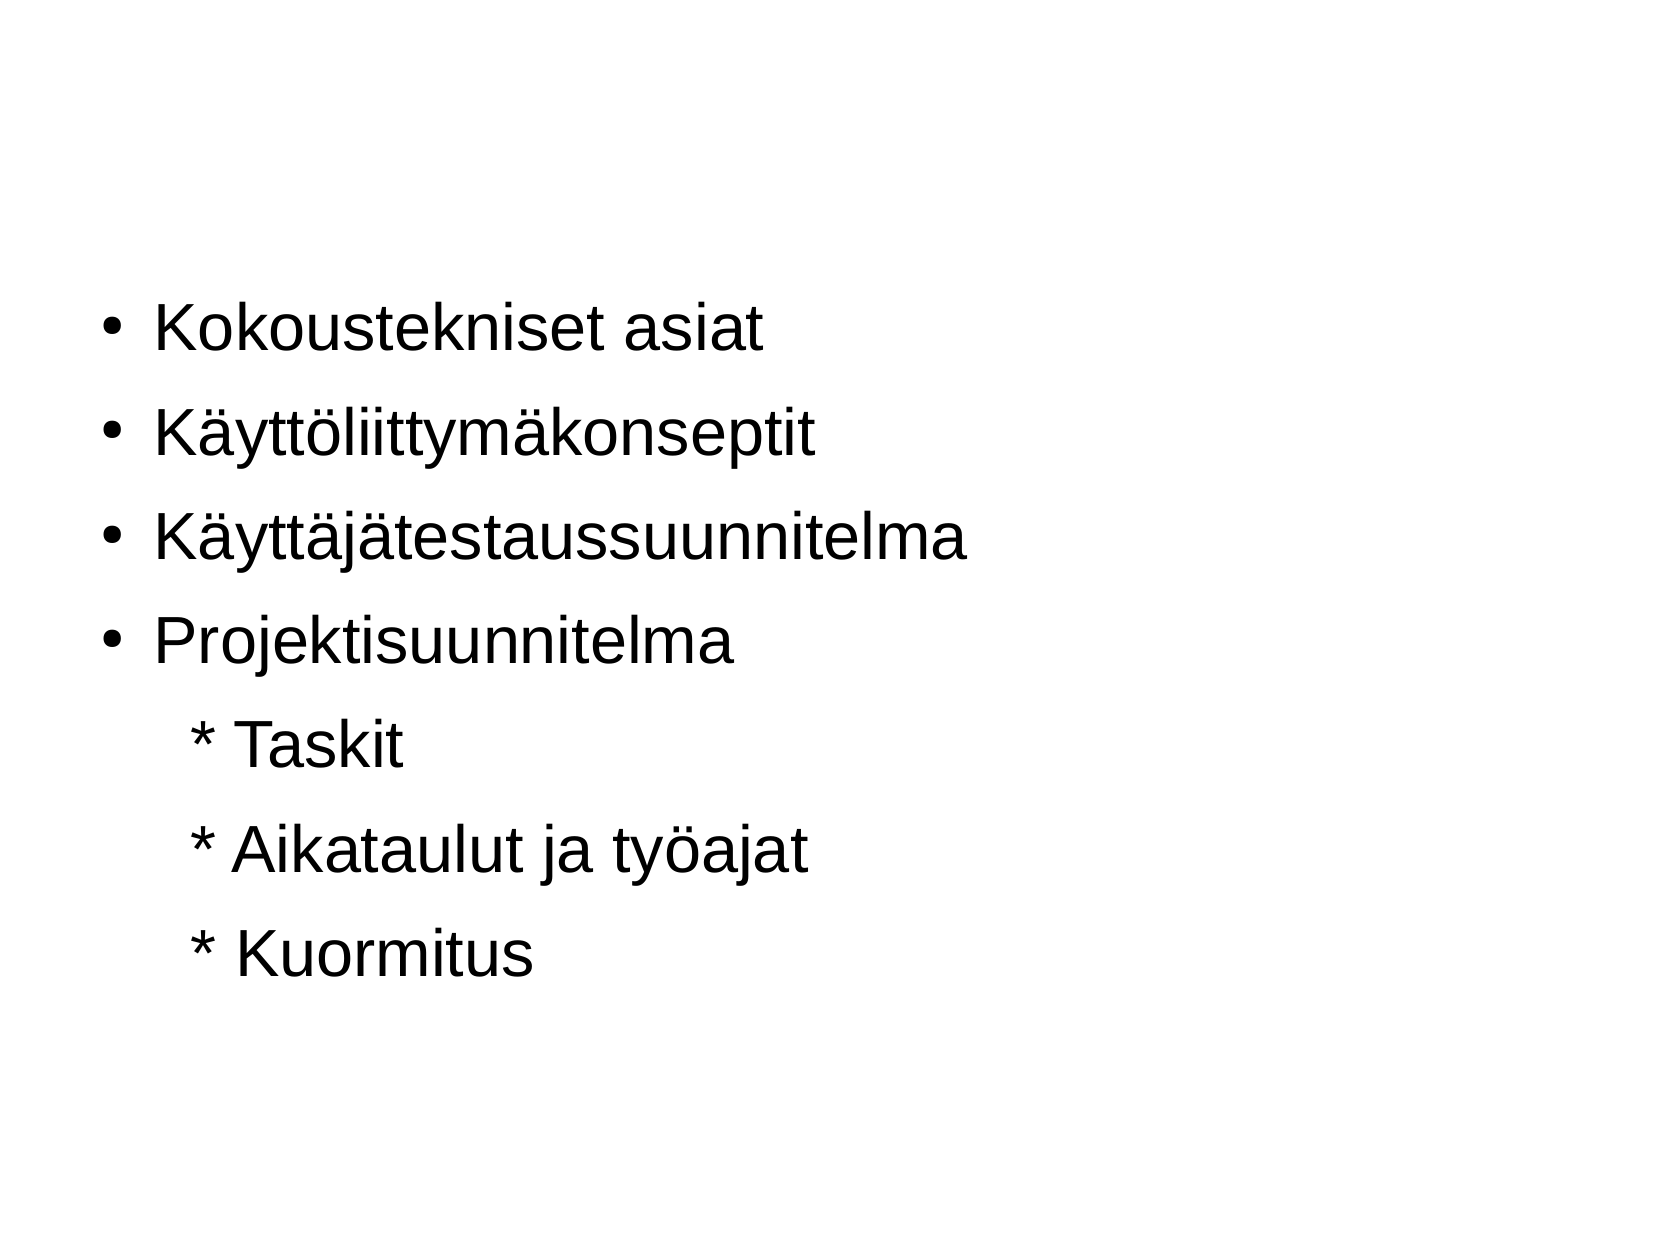

#
Kokoustekniset asiat
Käyttöliittymäkonseptit
Käyttäjätestaussuunnitelma
Projektisuunnitelma
 * Taskit
 * Aikataulut ja työajat
 * Kuormitus